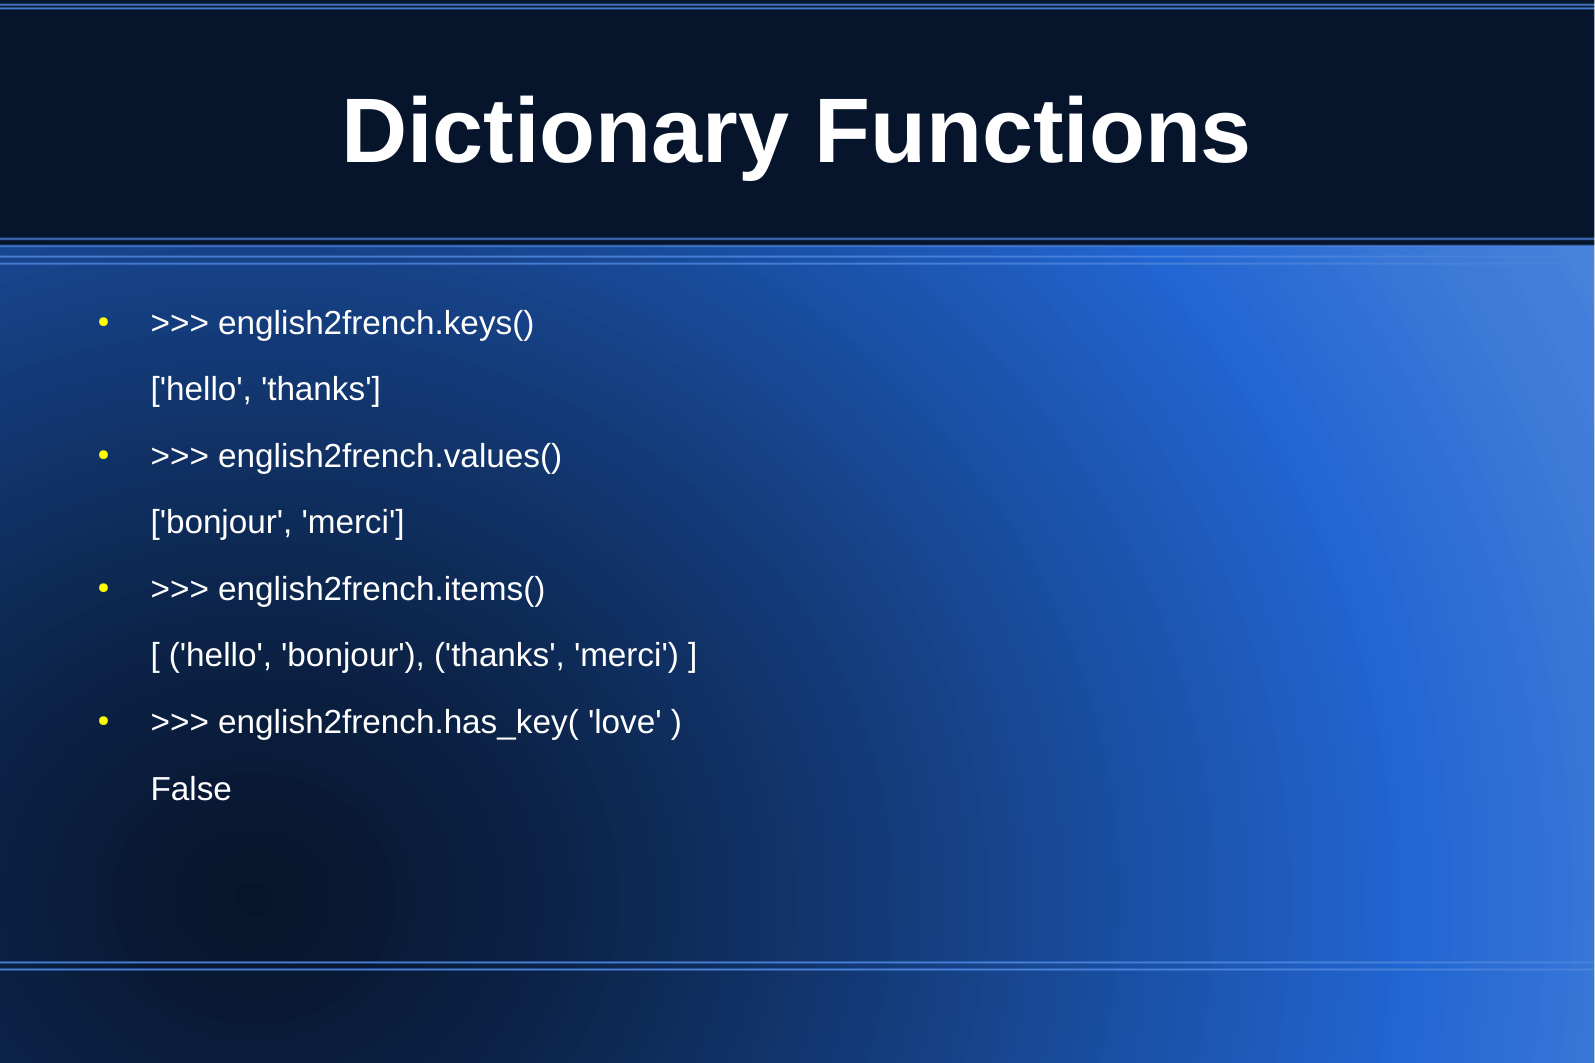

# Dictionary Functions
>>> english2french.keys()
['hello', 'thanks']
>>> english2french.values()
['bonjour', 'merci']
>>> english2french.items()
[ ('hello', 'bonjour'), ('thanks', 'merci') ]
>>> english2french.has_key( 'love' )
False